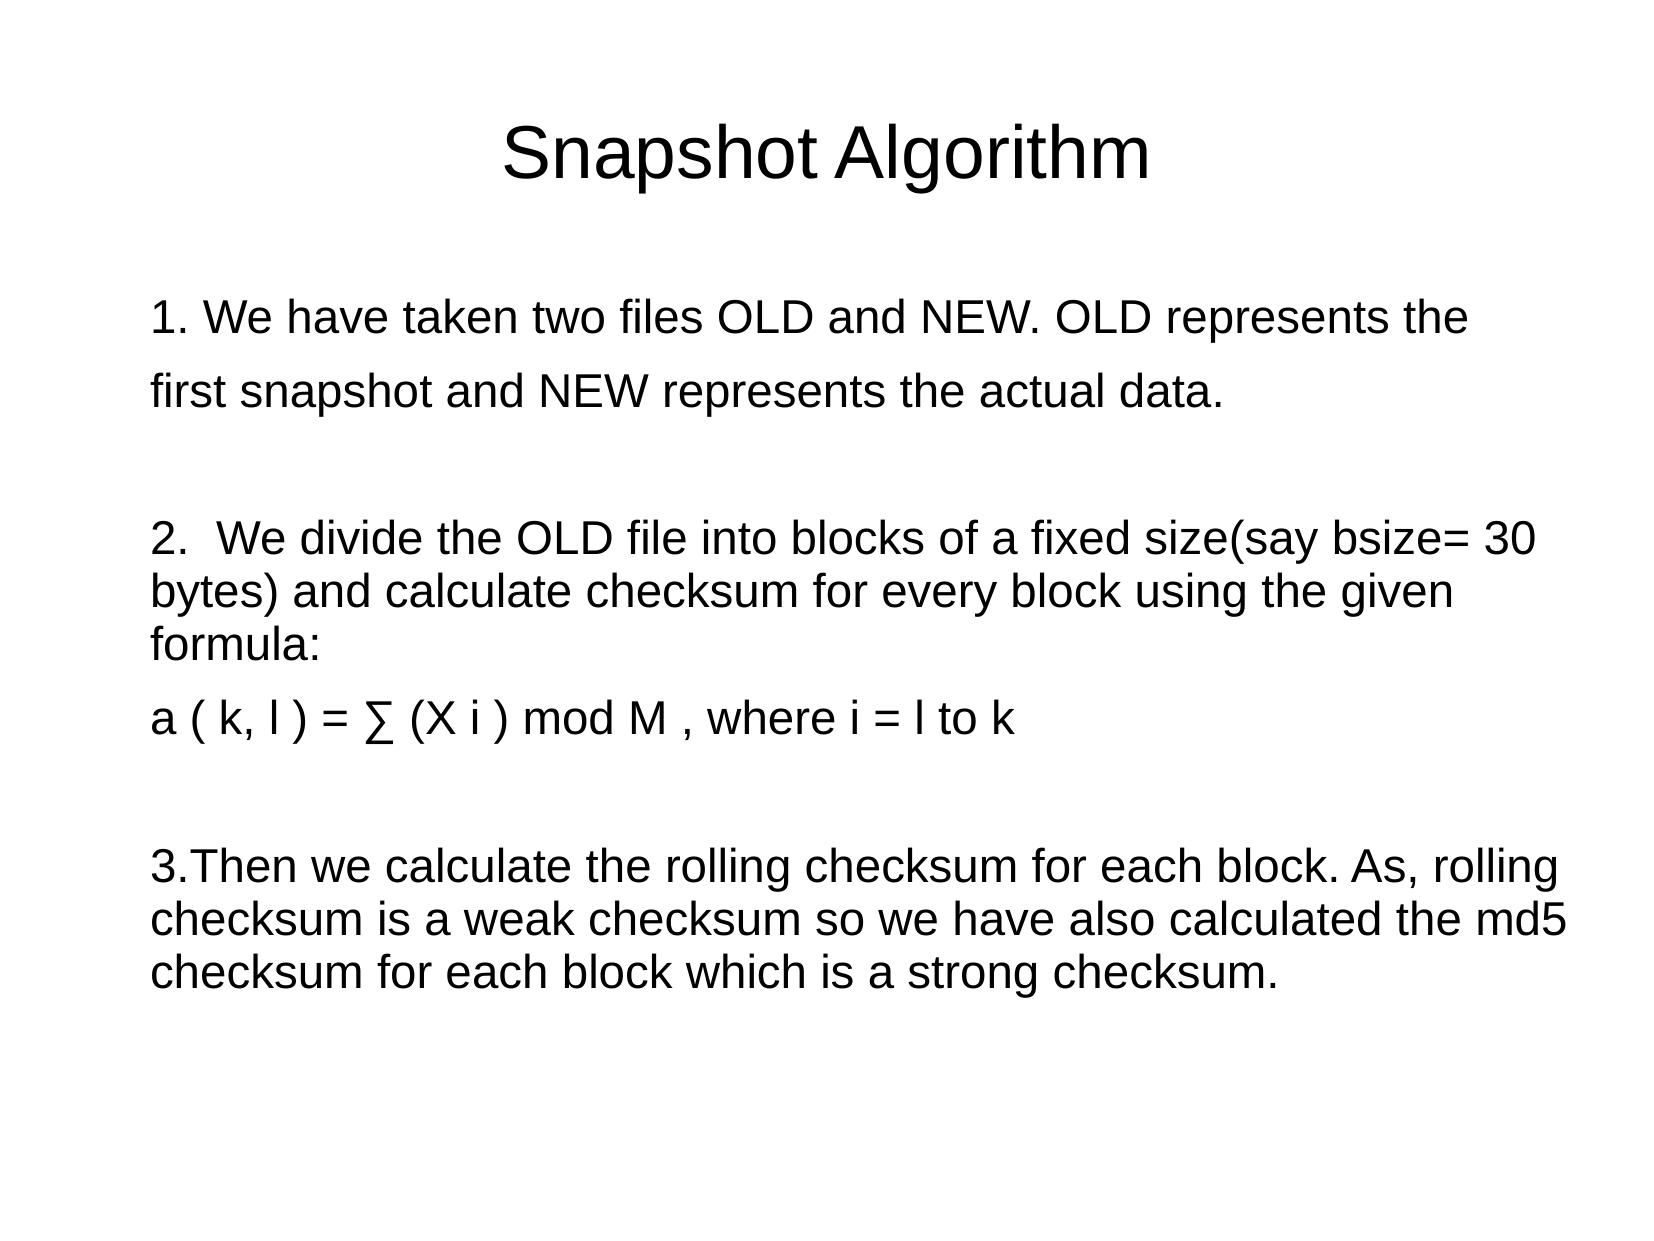

# Snapshot Algorithm
1. We have taken two files OLD and NEW. OLD represents the
first snapshot and NEW represents the actual data.
2. We divide the OLD file into blocks of a fixed size(say bsize= 30 bytes) and calculate checksum for every block using the given formula:
a ( k, l ) = ∑ (X i ) mod M , where i = l to k
3.Then we calculate the rolling checksum for each block. As, rolling checksum is a weak checksum so we have also calculated the md5 checksum for each block which is a strong checksum.